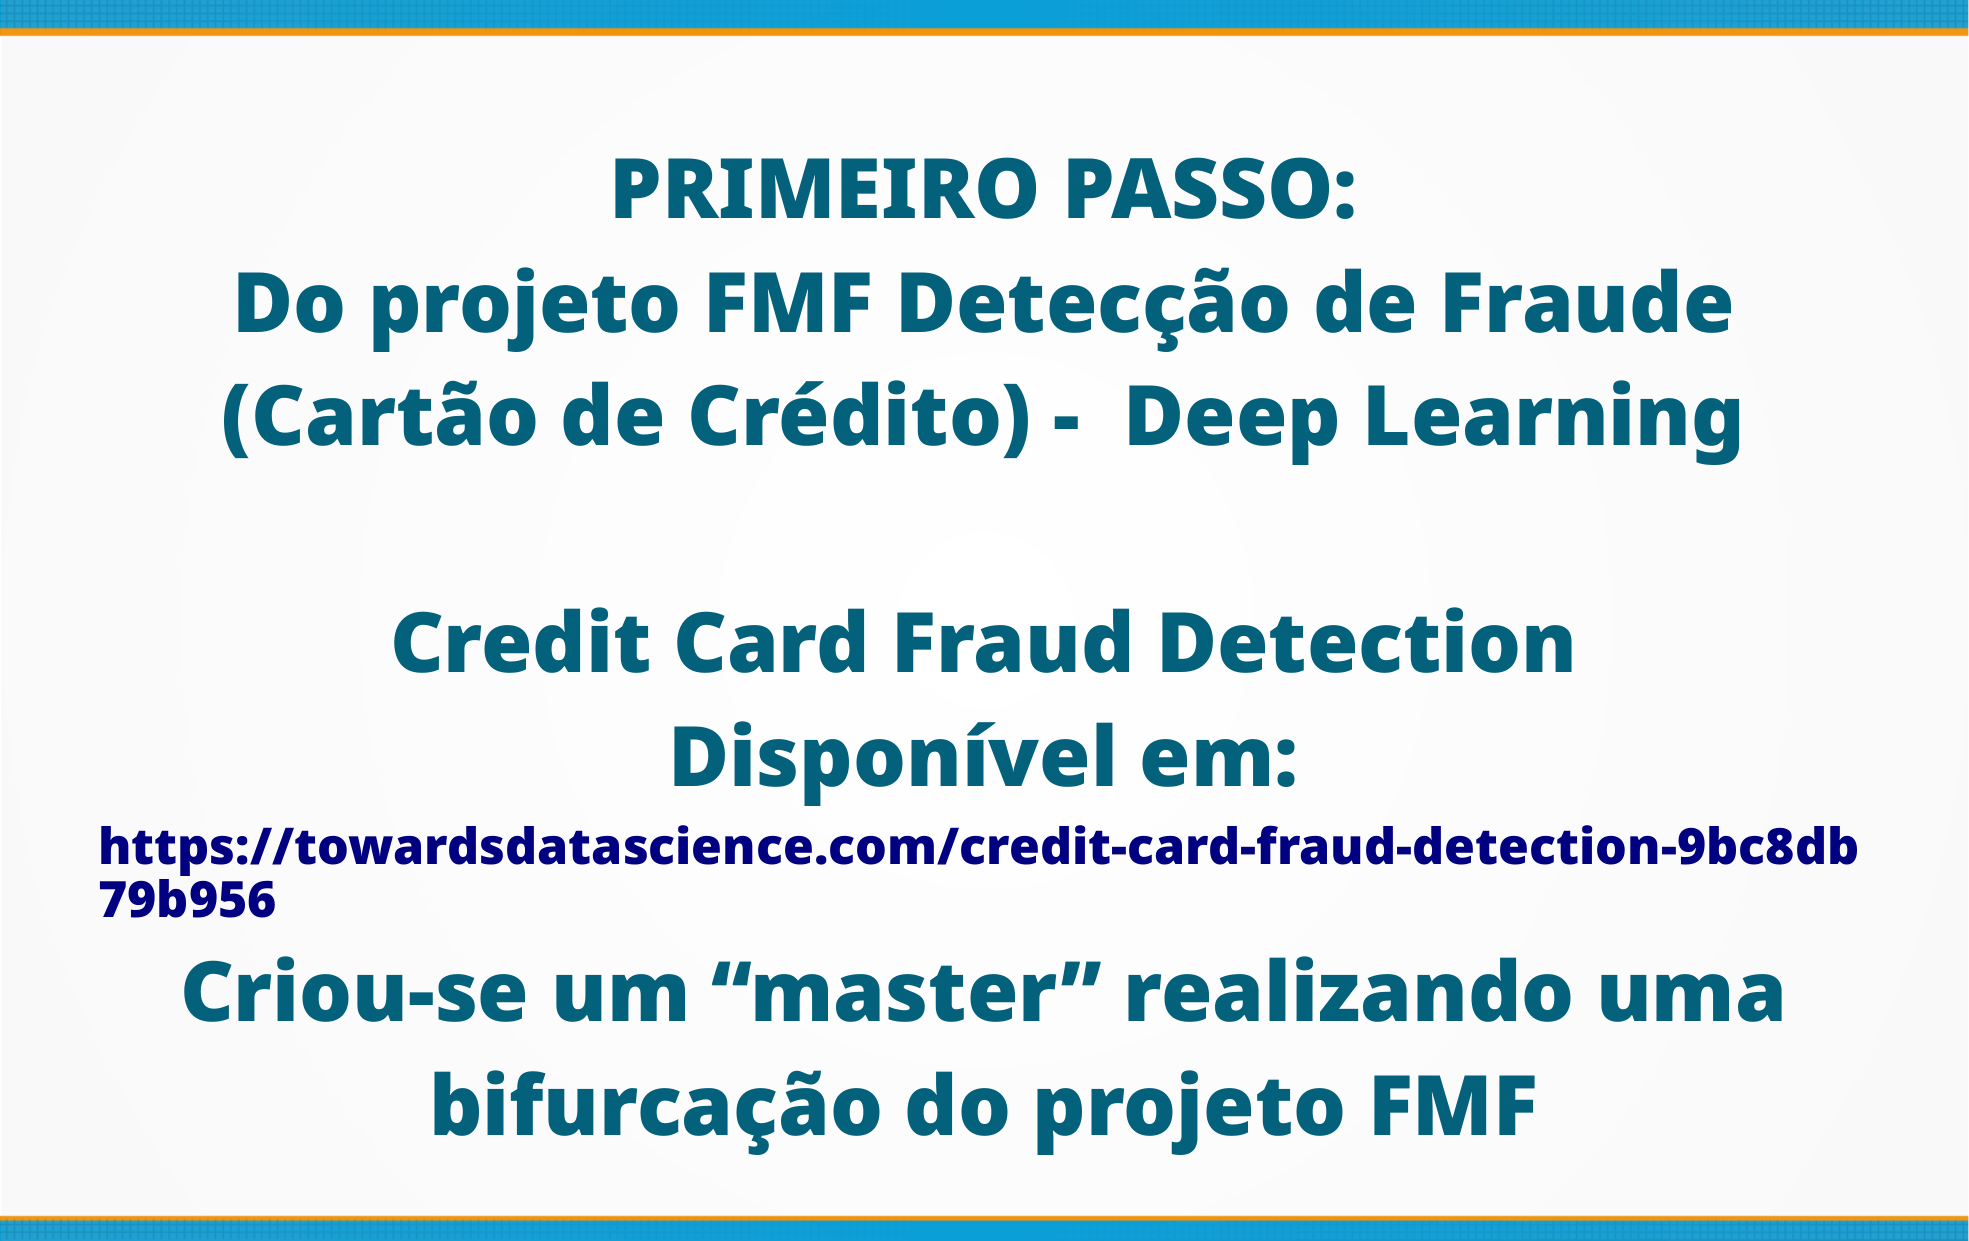

# PRIMEIRO PASSO:
Do projeto FMF Detecção de Fraude (Cartão de Crédito) - Deep Learning
Credit Card Fraud Detection
Disponível em:
https://towardsdatascience.com/credit-card-fraud-detection-9bc8db79b956
Criou-se um “master” realizando uma bifurcação do projeto FMF